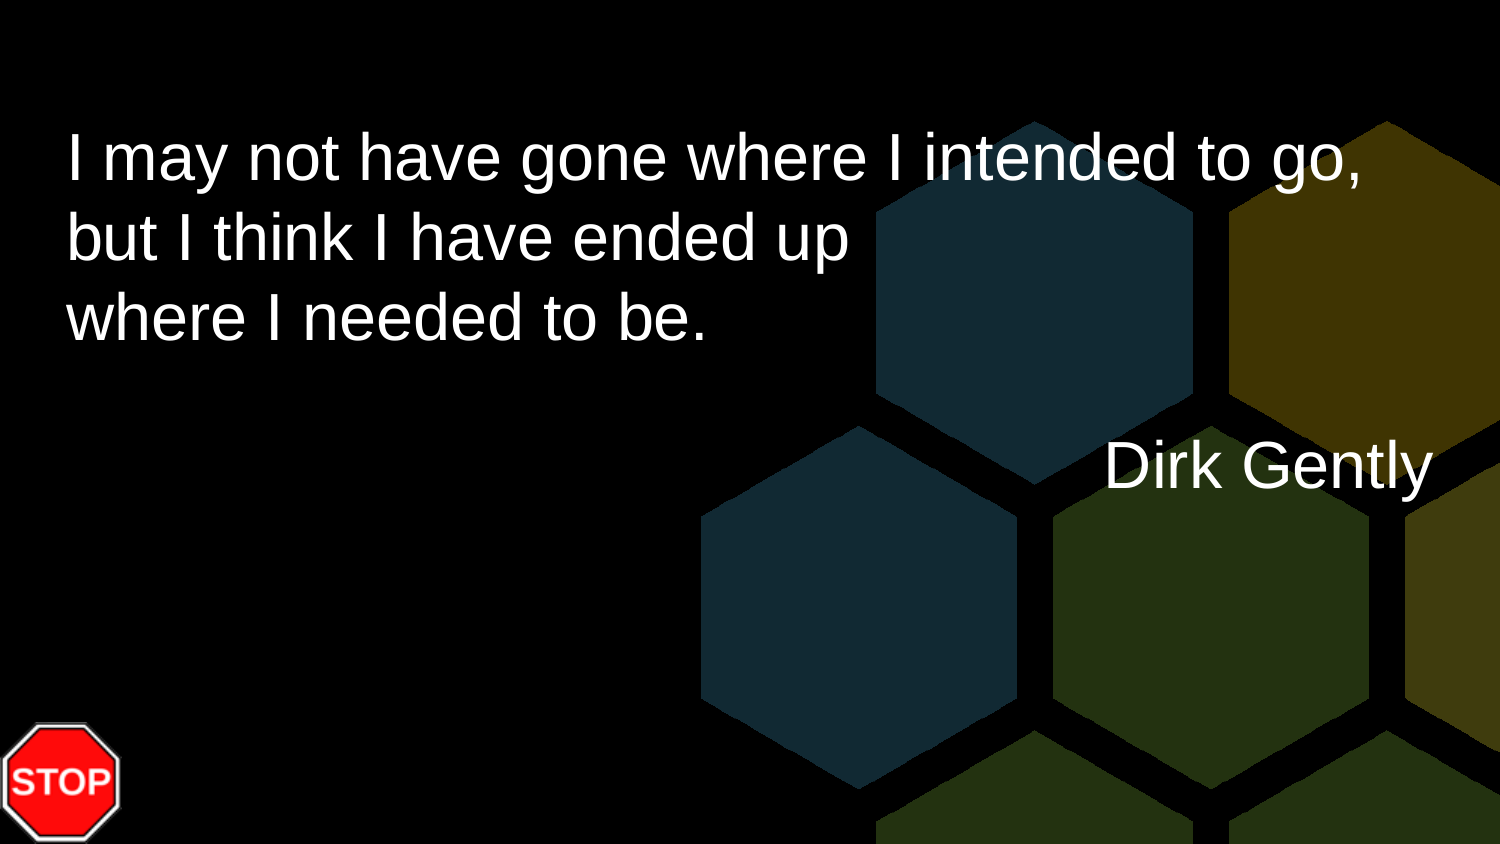

# I may not have gone where I intended to go, but I think I have ended up where I needed to be.
Dirk Gently